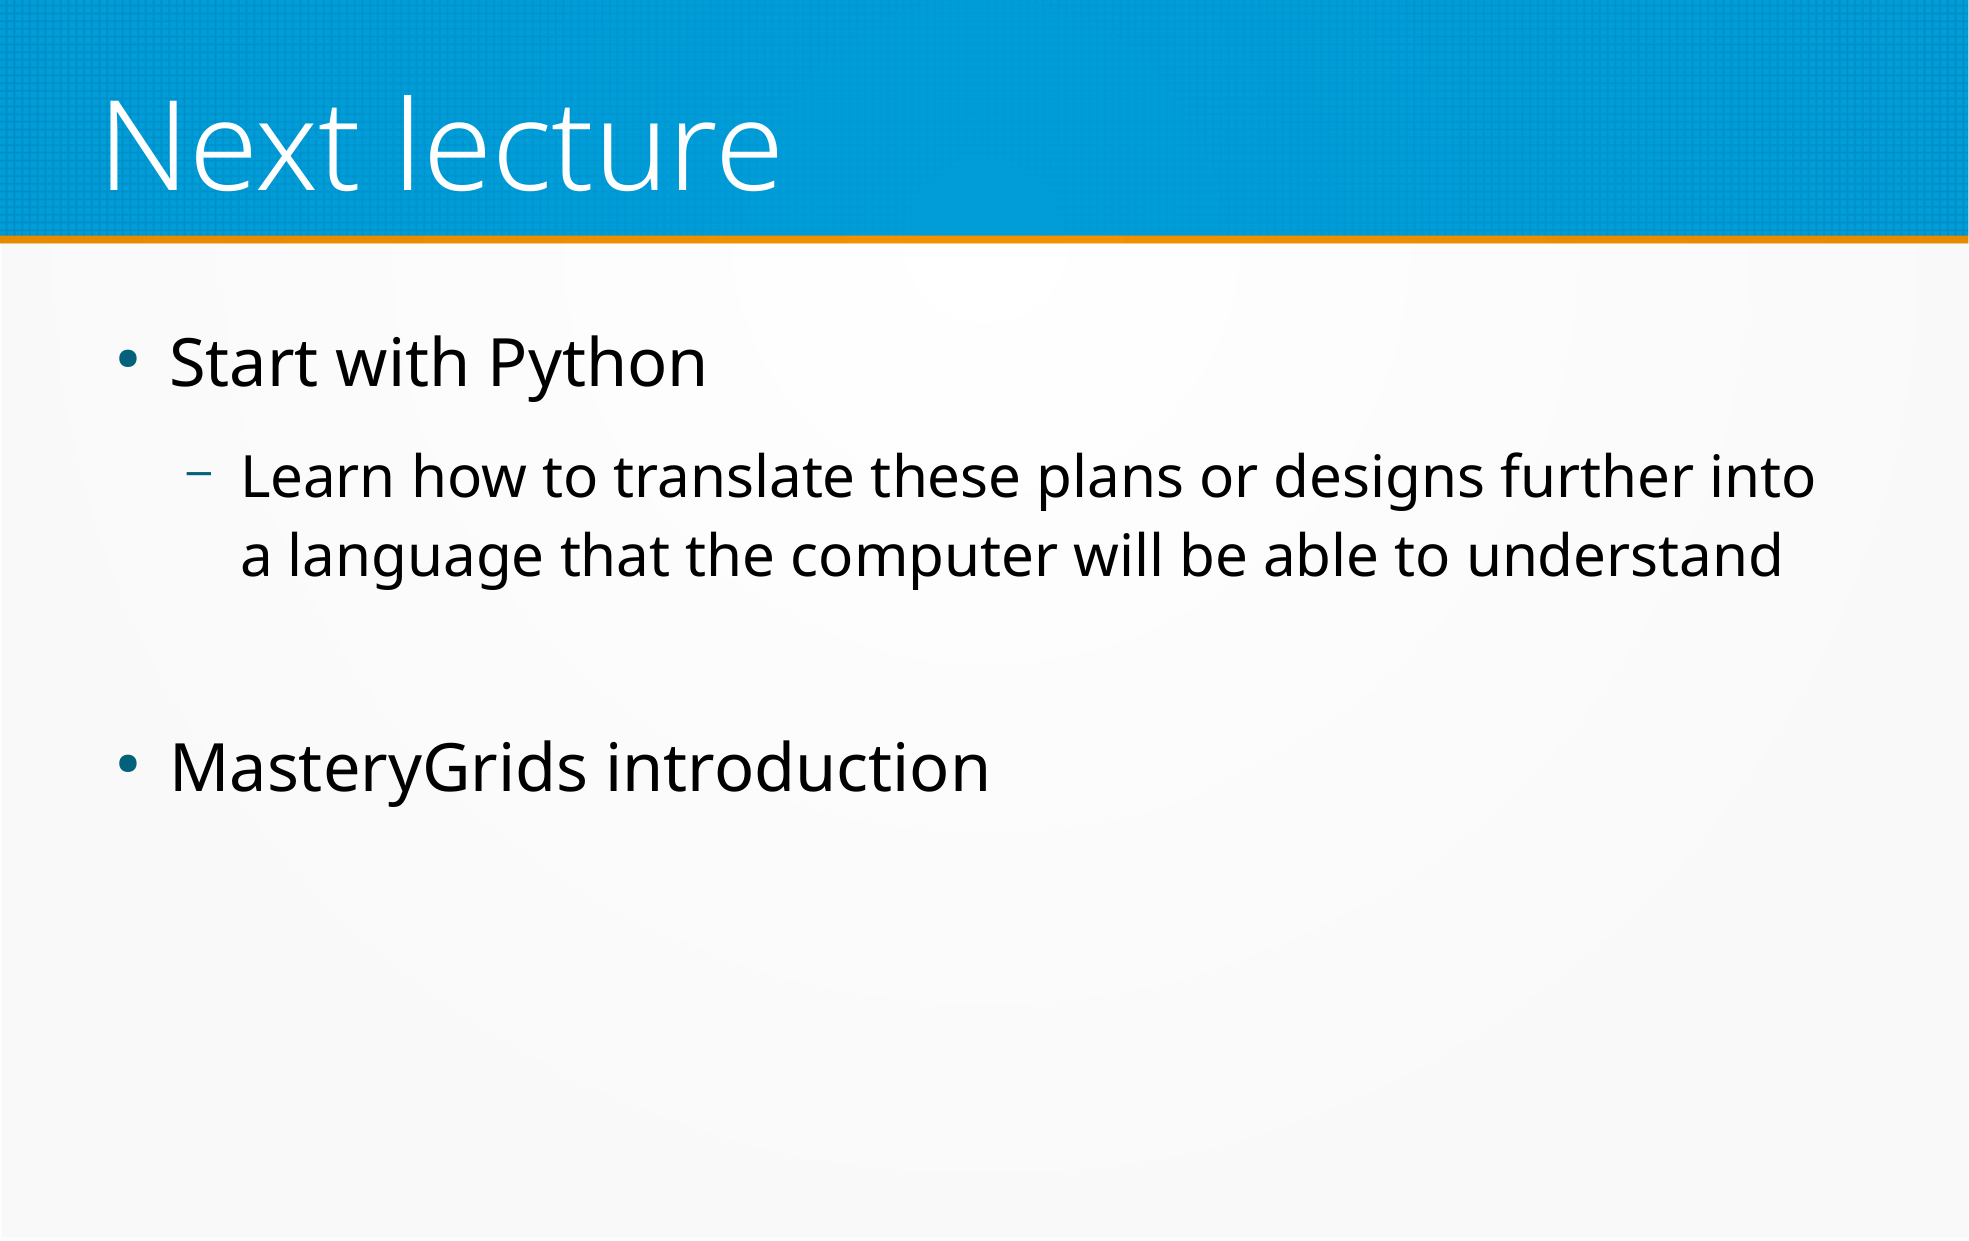

# Next lecture
Start with Python
Learn how to translate these plans or designs further into a language that the computer will be able to understand
MasteryGrids introduction